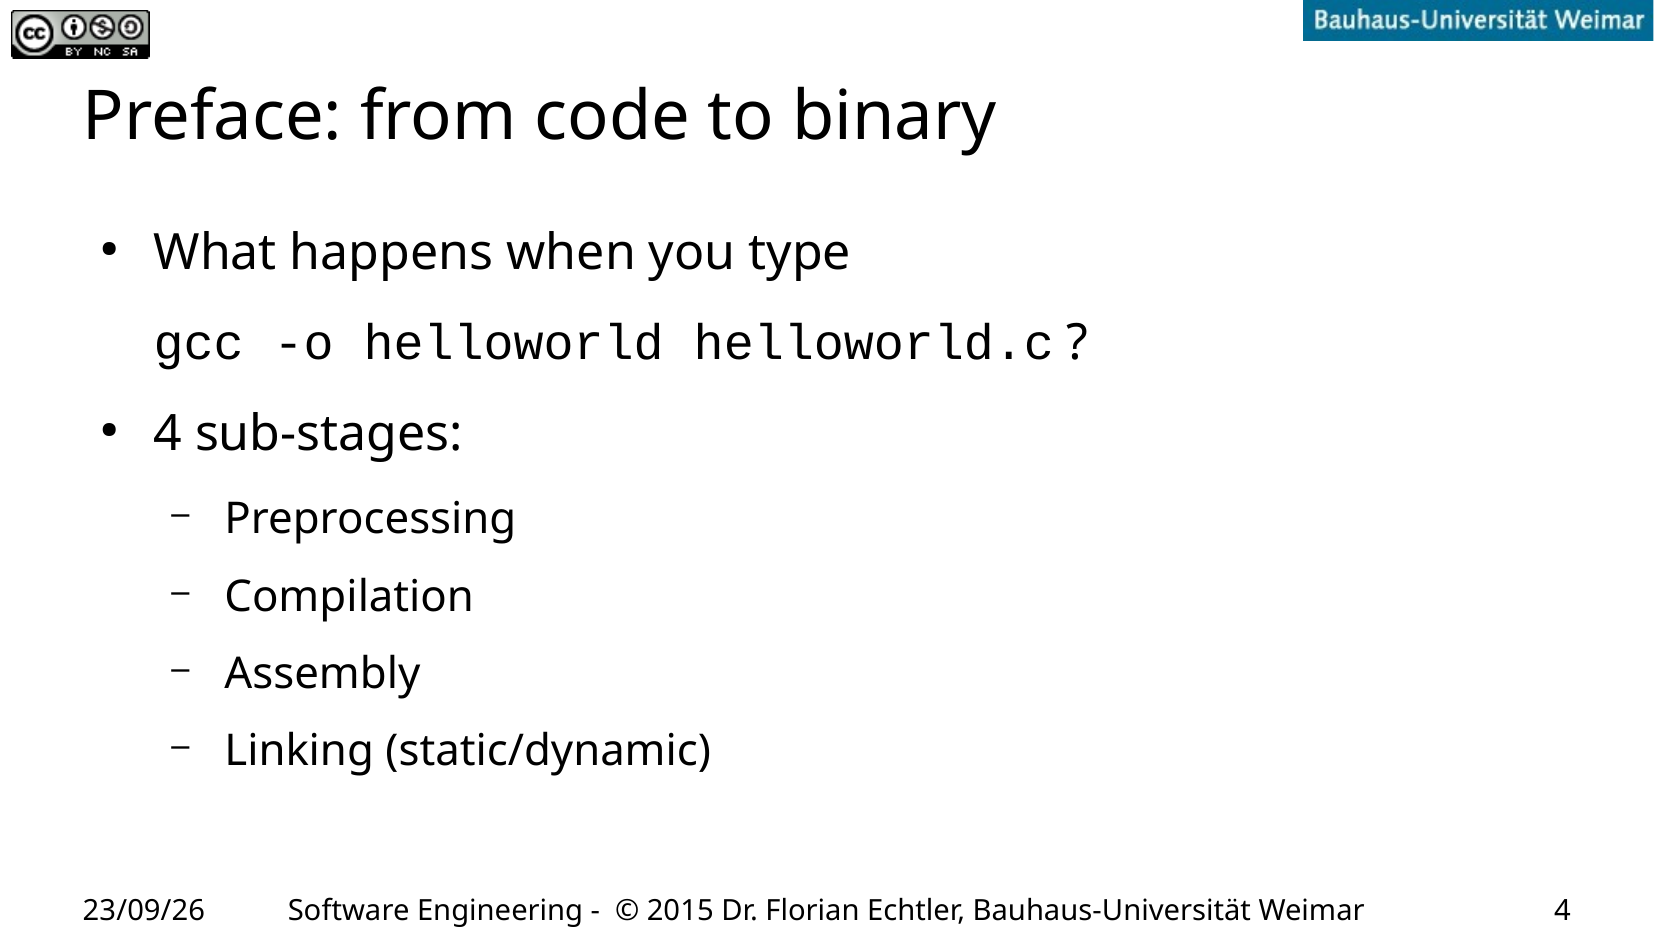

# Preface: from code to binary
What happens when you type
gcc -o helloworld helloworld.c ?
4 sub-stages:
Preprocessing
Compilation
Assembly
Linking (static/dynamic)
Software Engineering - © 2015 Dr. Florian Echtler, Bauhaus-Universität Weimar
4